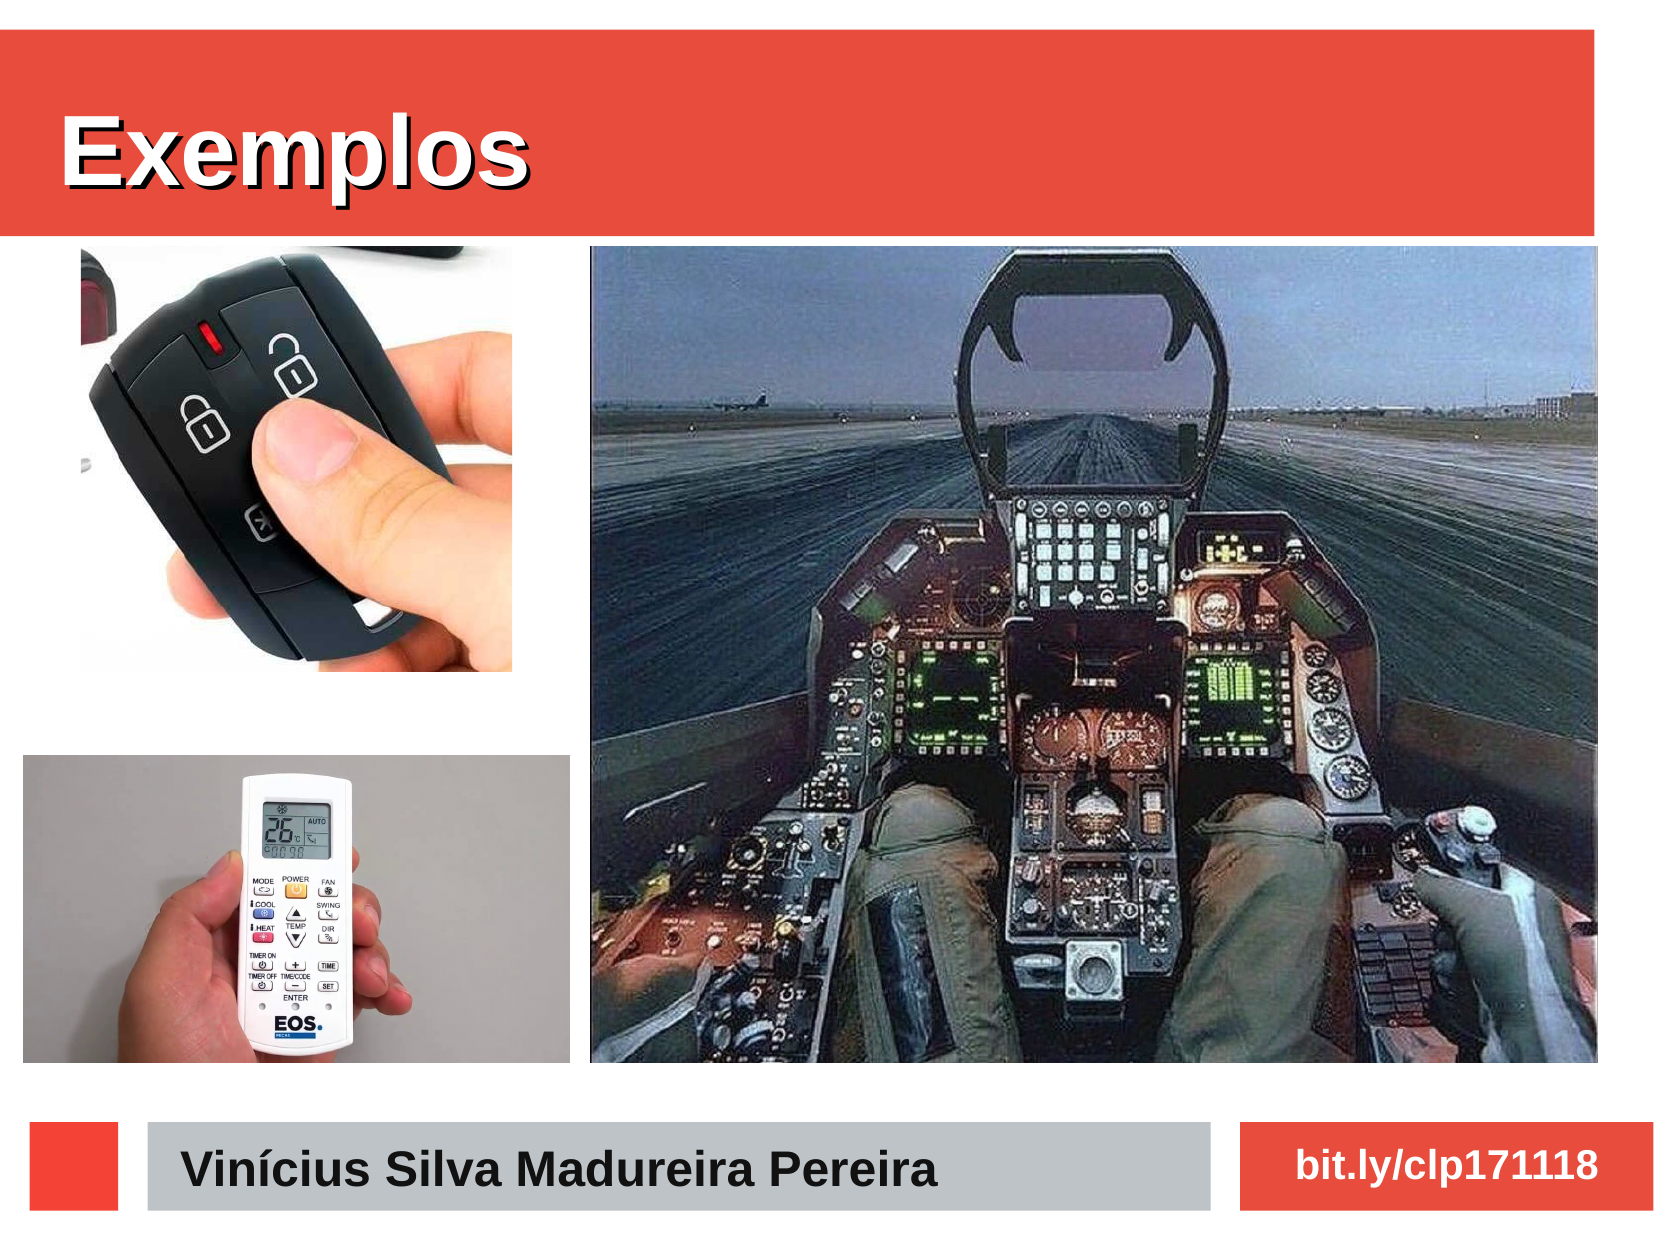

# Exemplos
Vinícius Silva Madureira Pereira
bit.ly/clp171118